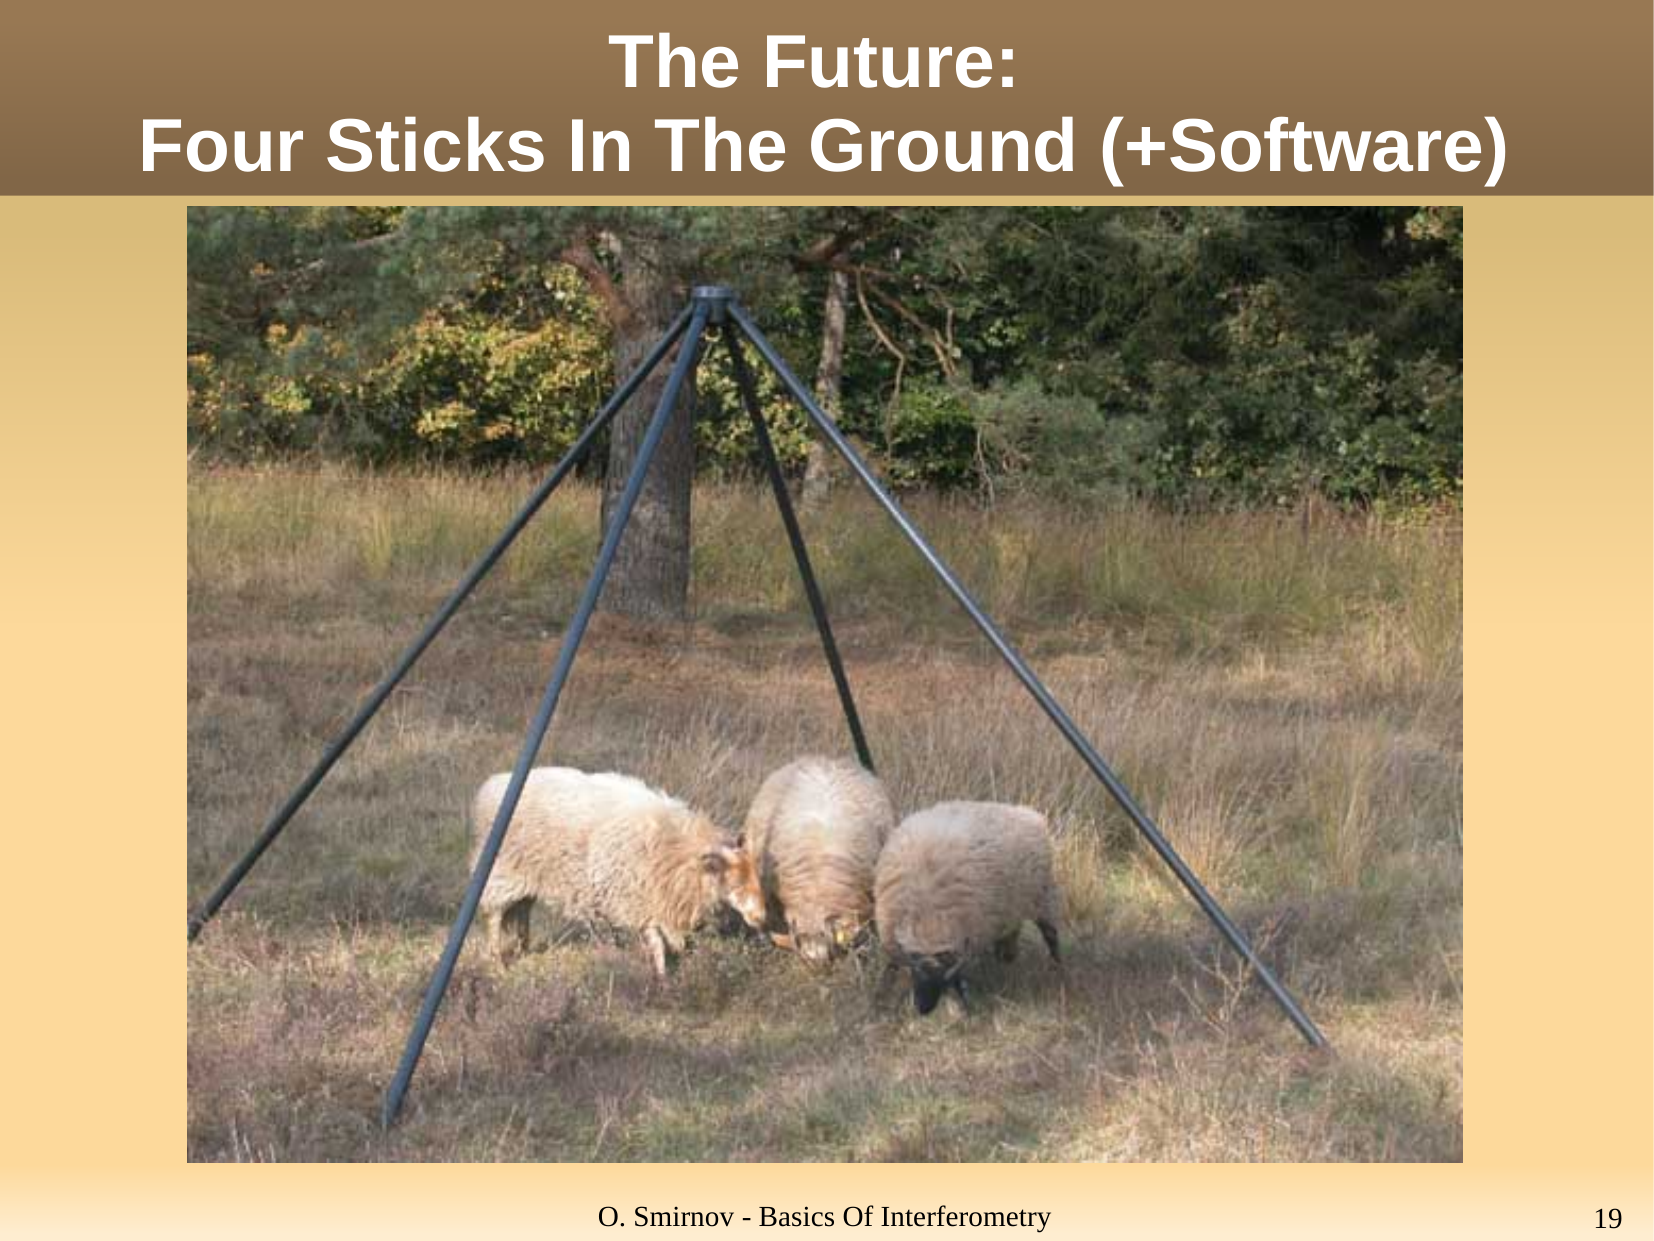

# The Future: Four Sticks In The Ground (+Software)
O. Smirnov - Basics Of Interferometry
19